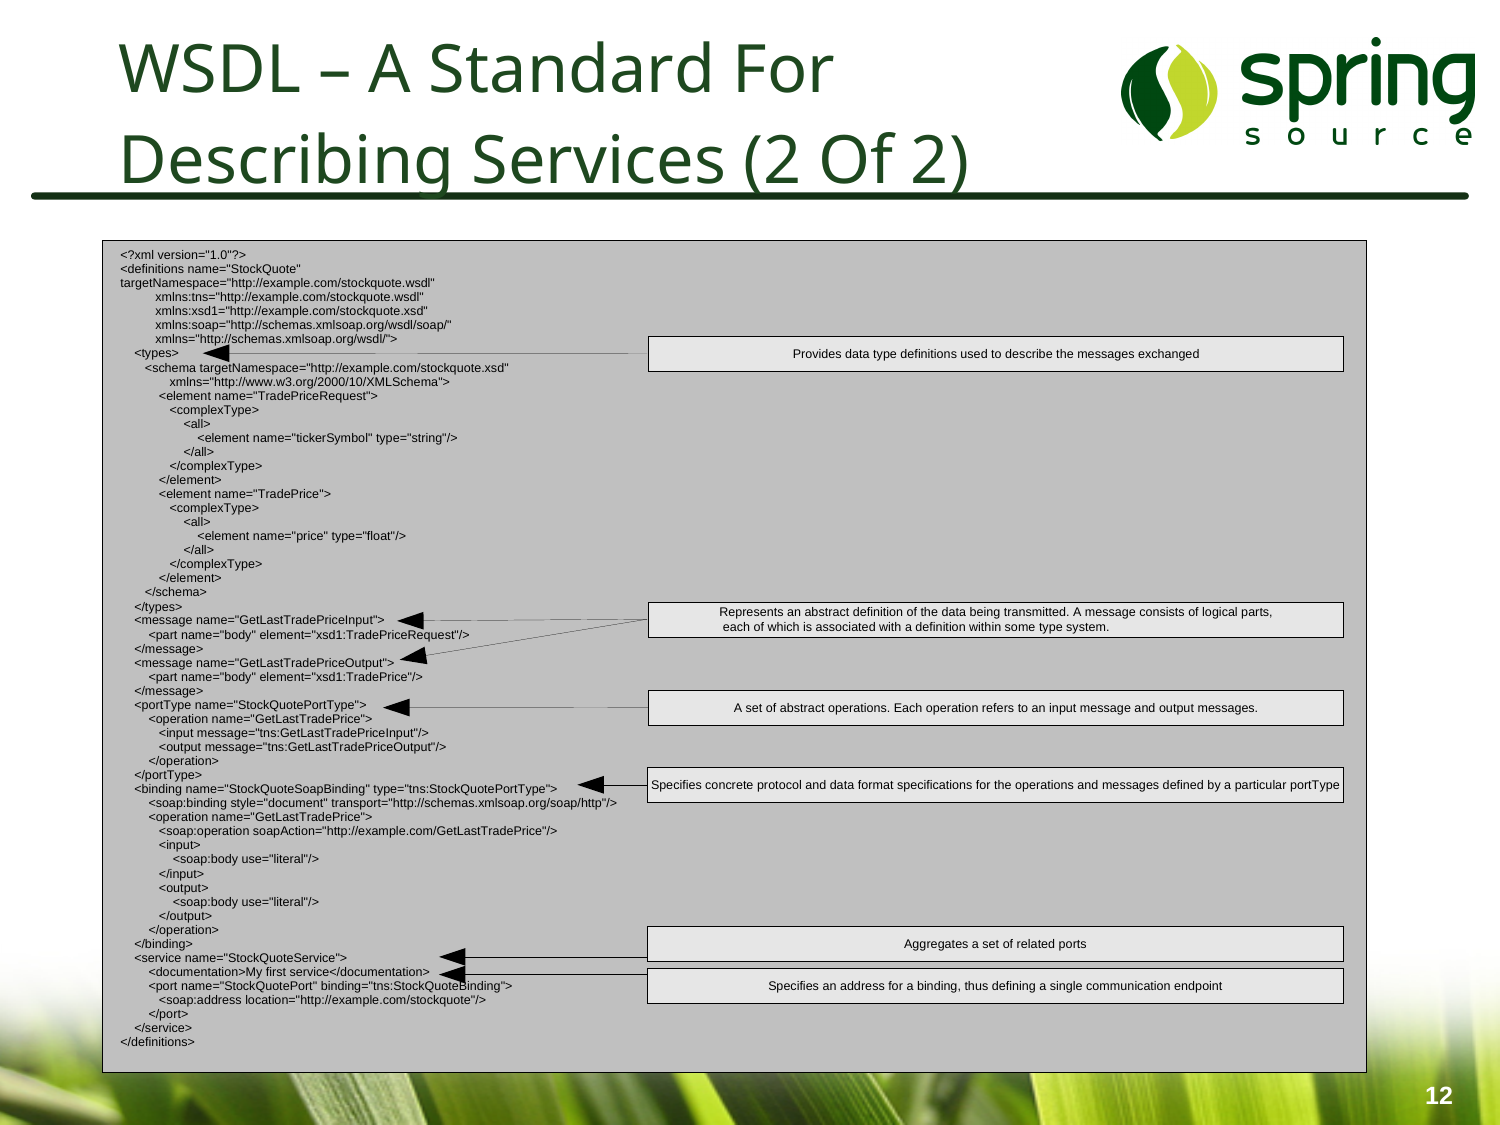

# WSDL – A Standard For Describing Services (2 Of 2)
<?xml version="1.0"?>
<definitions name="StockQuote"
targetNamespace="http://example.com/stockquote.wsdl"
 xmlns:tns="http://example.com/stockquote.wsdl"
 xmlns:xsd1="http://example.com/stockquote.xsd"
 xmlns:soap="http://schemas.xmlsoap.org/wsdl/soap/"
 xmlns="http://schemas.xmlsoap.org/wsdl/">
 <types>
 <schema targetNamespace="http://example.com/stockquote.xsd"
 xmlns="http://www.w3.org/2000/10/XMLSchema">
 <element name="TradePriceRequest">
 <complexType>
 <all>
 <element name="tickerSymbol" type="string"/>
 </all>
 </complexType>
 </element>
 <element name="TradePrice">
 <complexType>
 <all>
 <element name="price" type="float"/>
 </all>
 </complexType>
 </element>
 </schema>
 </types>
 <message name="GetLastTradePriceInput">
 <part name="body" element="xsd1:TradePriceRequest"/>
 </message>
 <message name="GetLastTradePriceOutput">
 <part name="body" element="xsd1:TradePrice"/>
 </message>
 <portType name="StockQuotePortType">
 <operation name="GetLastTradePrice">
 <input message="tns:GetLastTradePriceInput"/>
 <output message="tns:GetLastTradePriceOutput"/>
 </operation>
 </portType>
 <binding name="StockQuoteSoapBinding" type="tns:StockQuotePortType">
 <soap:binding style="document" transport="http://schemas.xmlsoap.org/soap/http"/>
 <operation name="GetLastTradePrice">
 <soap:operation soapAction="http://example.com/GetLastTradePrice"/>
 <input>
 <soap:body use="literal"/>
 </input>
 <output>
 <soap:body use="literal"/>
 </output>
 </operation>
 </binding>
 <service name="StockQuoteService">
 <documentation>My first service</documentation>
 <port name="StockQuotePort" binding="tns:StockQuoteBinding">
 <soap:address location="http://example.com/stockquote"/>
 </port>
 </service>
</definitions>
Provides data type definitions used to describe the messages exchanged
Represents an abstract definition of the data being transmitted. A message consists of logical parts,
 each of which is associated with a definition within some type system.
A set of abstract operations. Each operation refers to an input message and output messages.
Specifies concrete protocol and data format specifications for the operations and messages defined by a particular portType
Aggregates a set of related ports
Specifies an address for a binding, thus defining a single communication endpoint